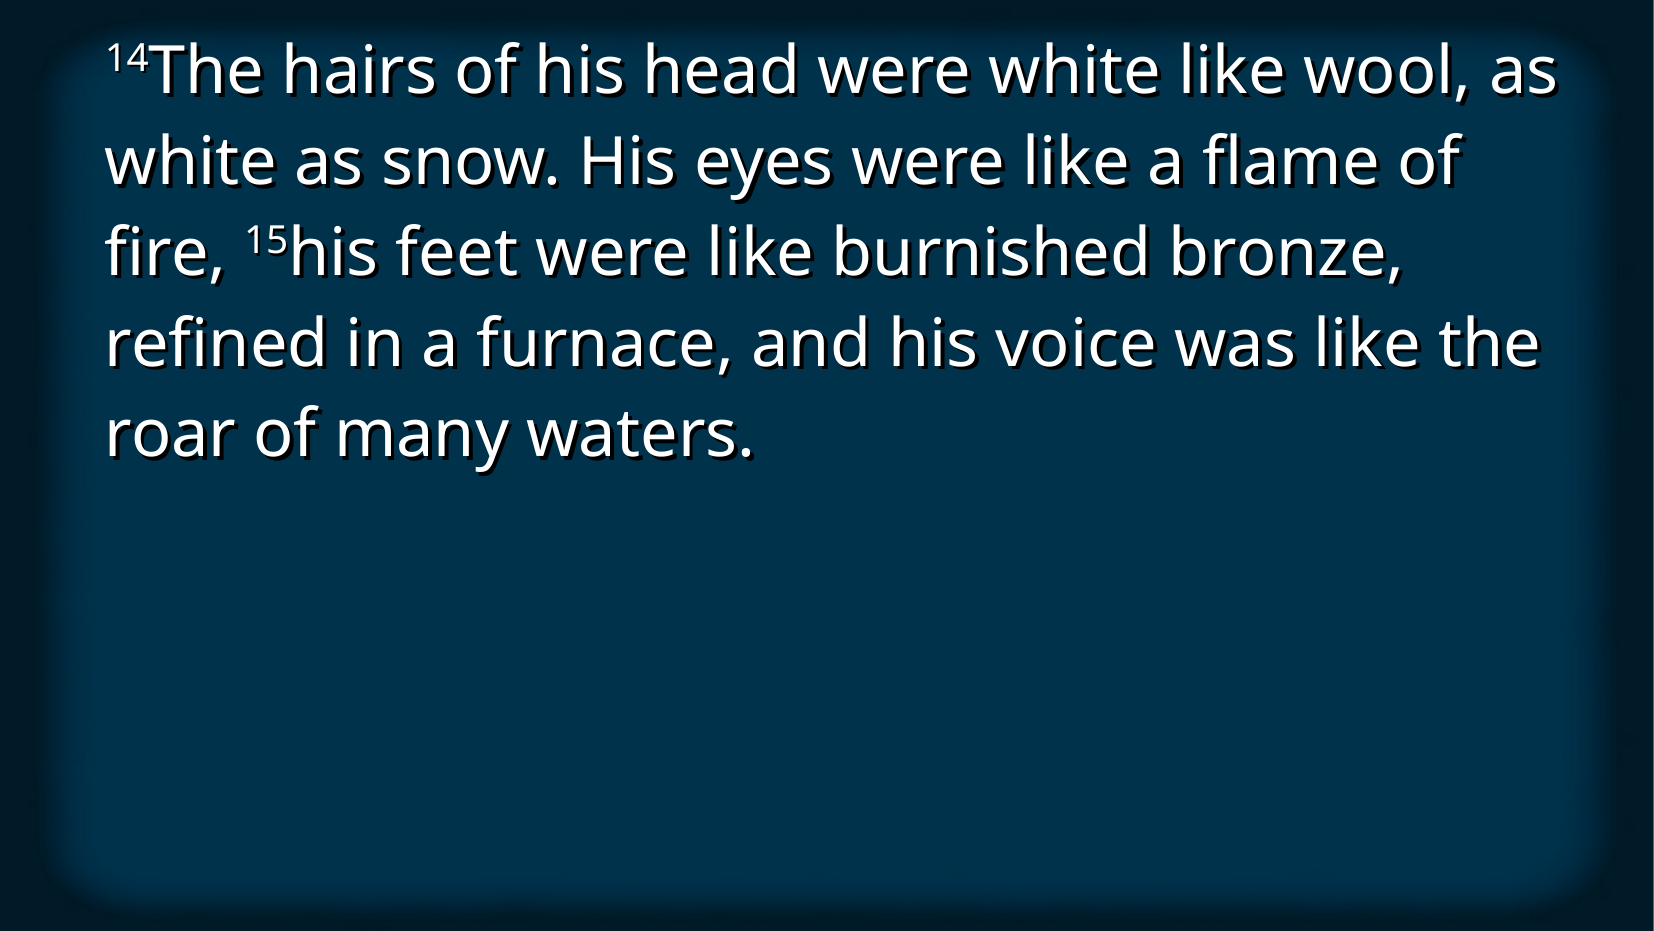

14The hairs of his head were white like wool, as white as snow. His eyes were like a flame of fire, 15his feet were like burnished bronze, refined in a furnace, and his voice was like the roar of many waters.